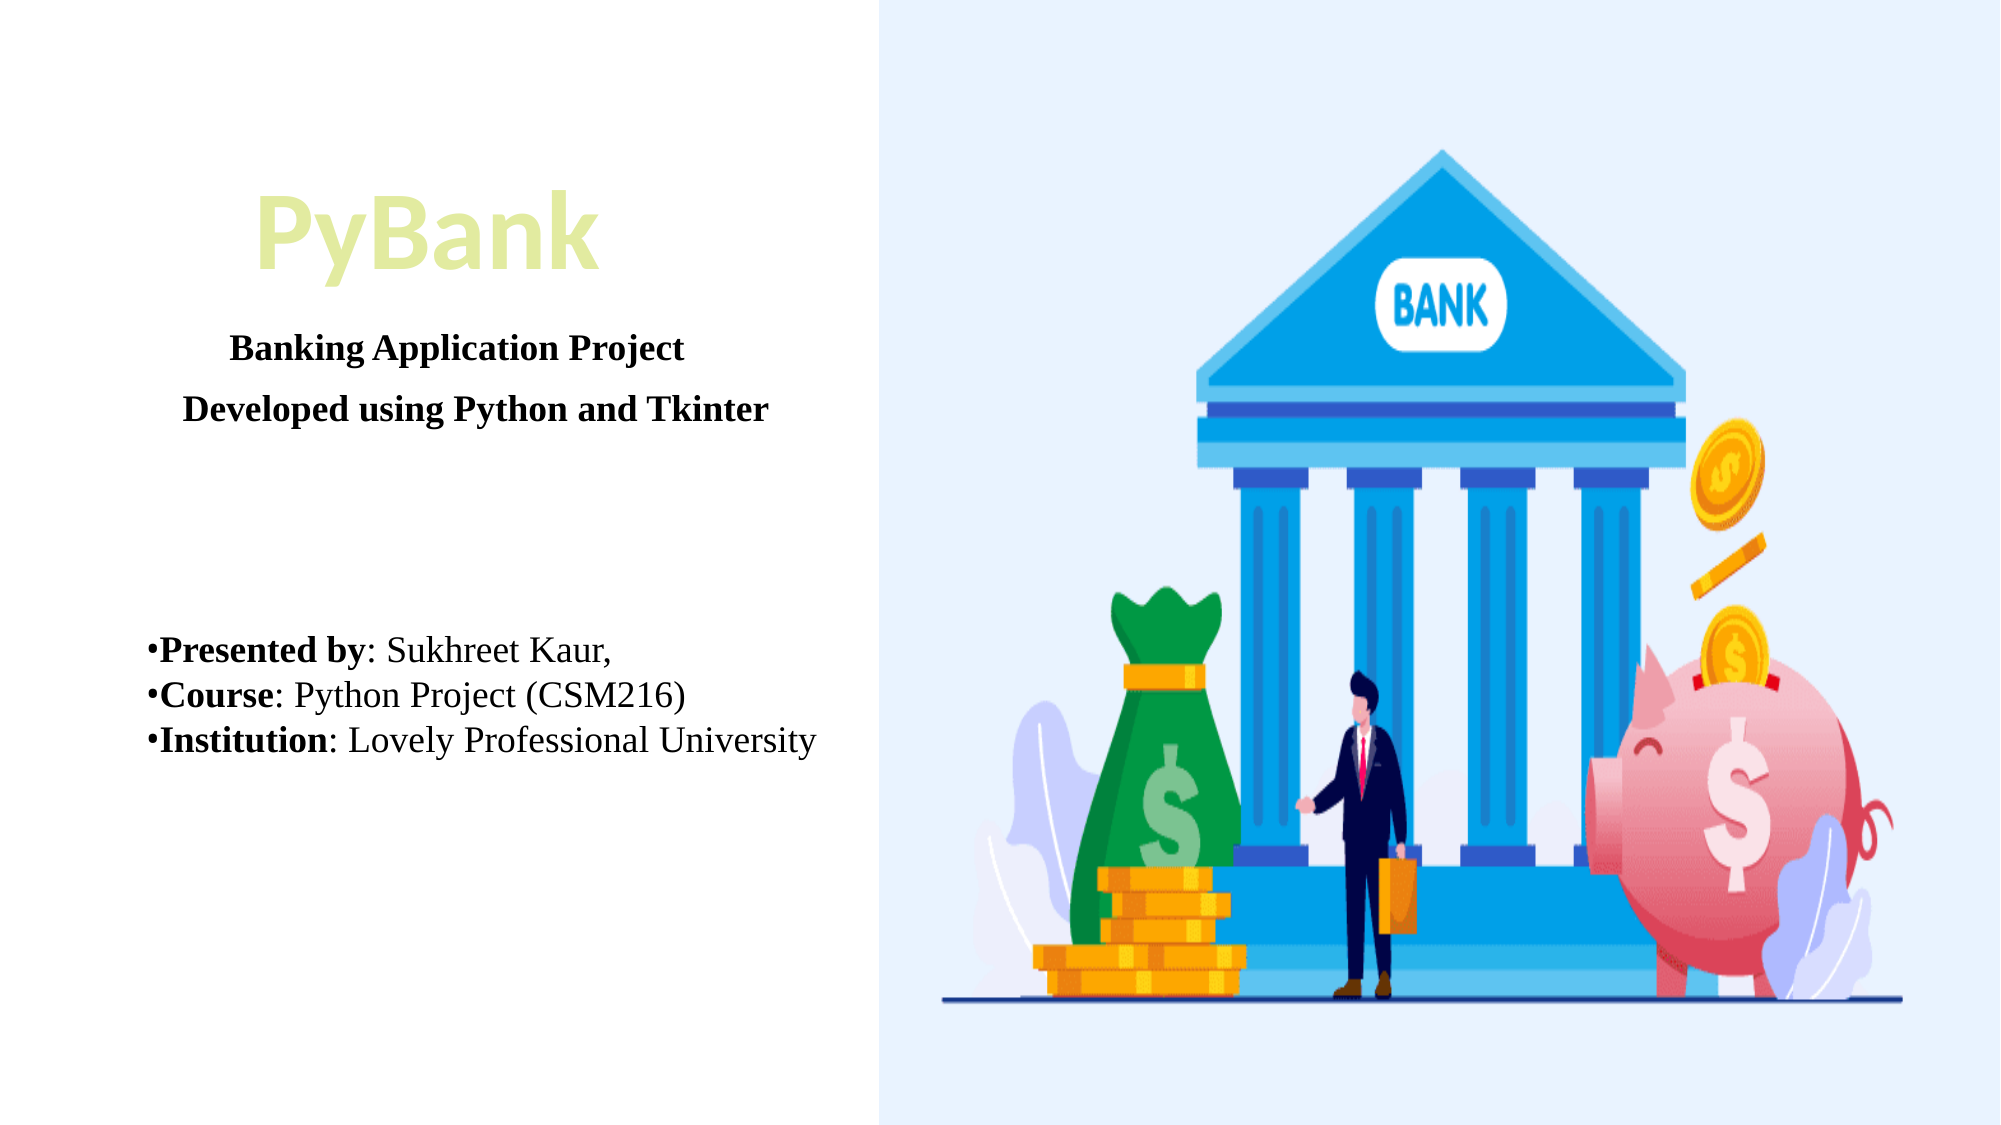

PyBank
Banking Application Project
Developed using Python and Tkinter
Presented by: Sukhreet Kaur,
Course: Python Project (CSM216)
Institution: Lovely Professional University